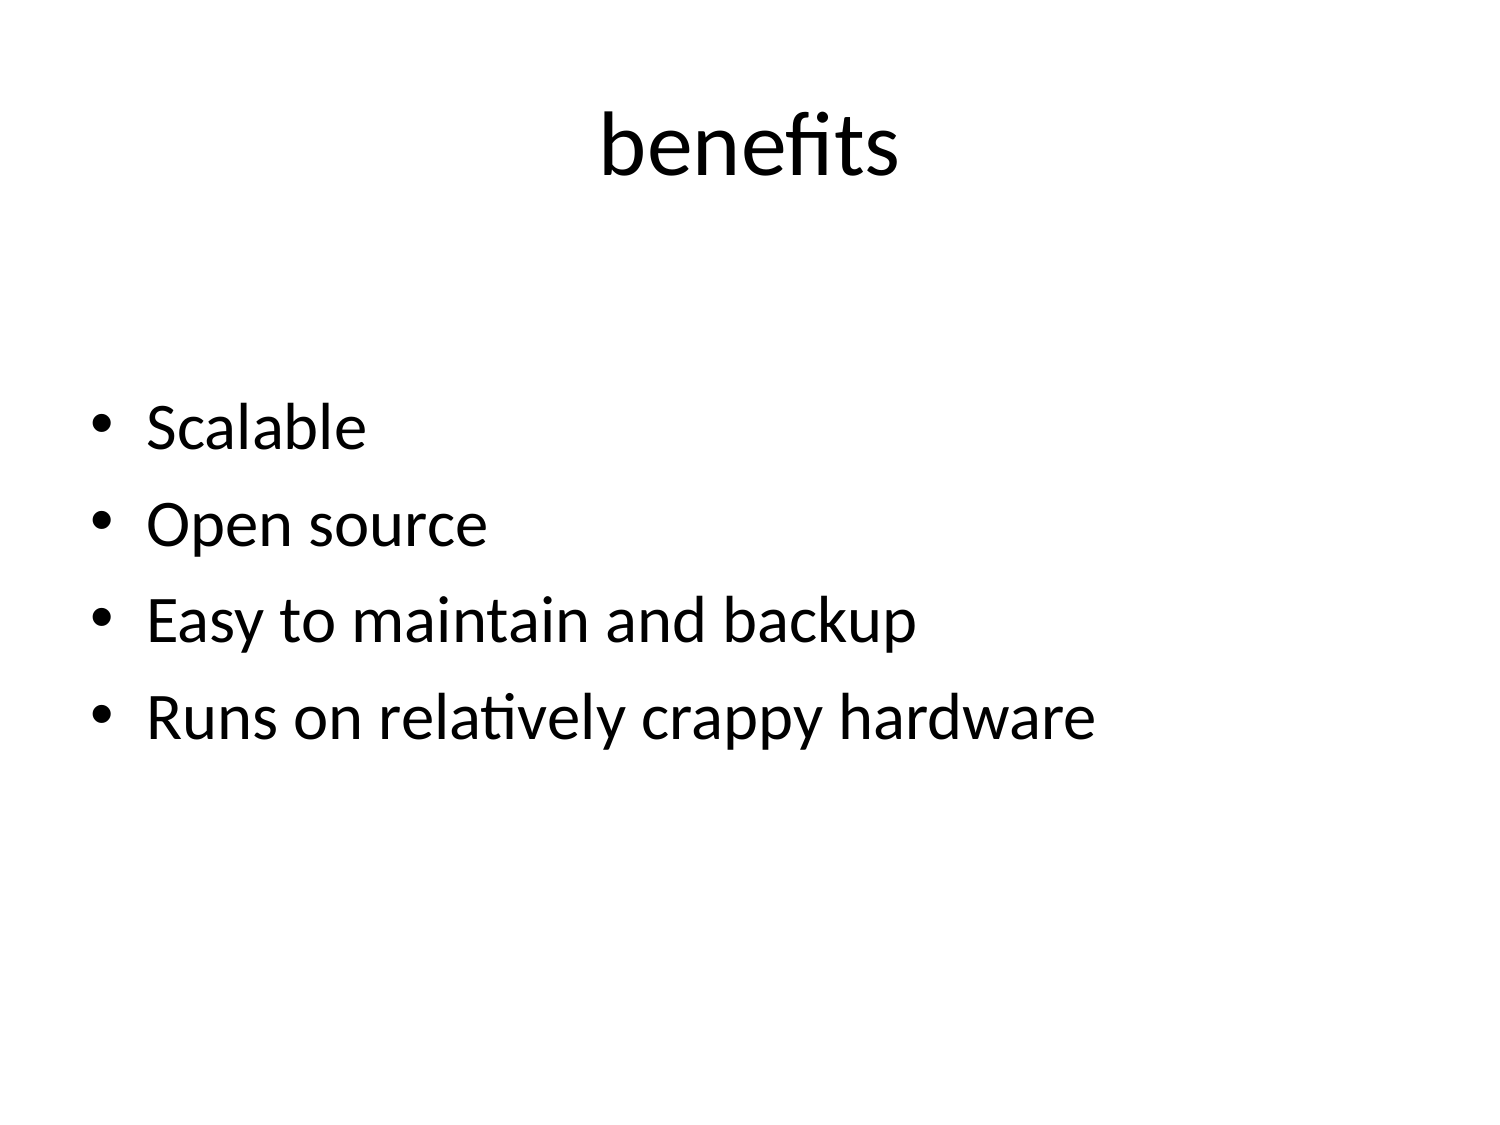

# benefits
Scalable
Open source
Easy to maintain and backup
Runs on relatively crappy hardware